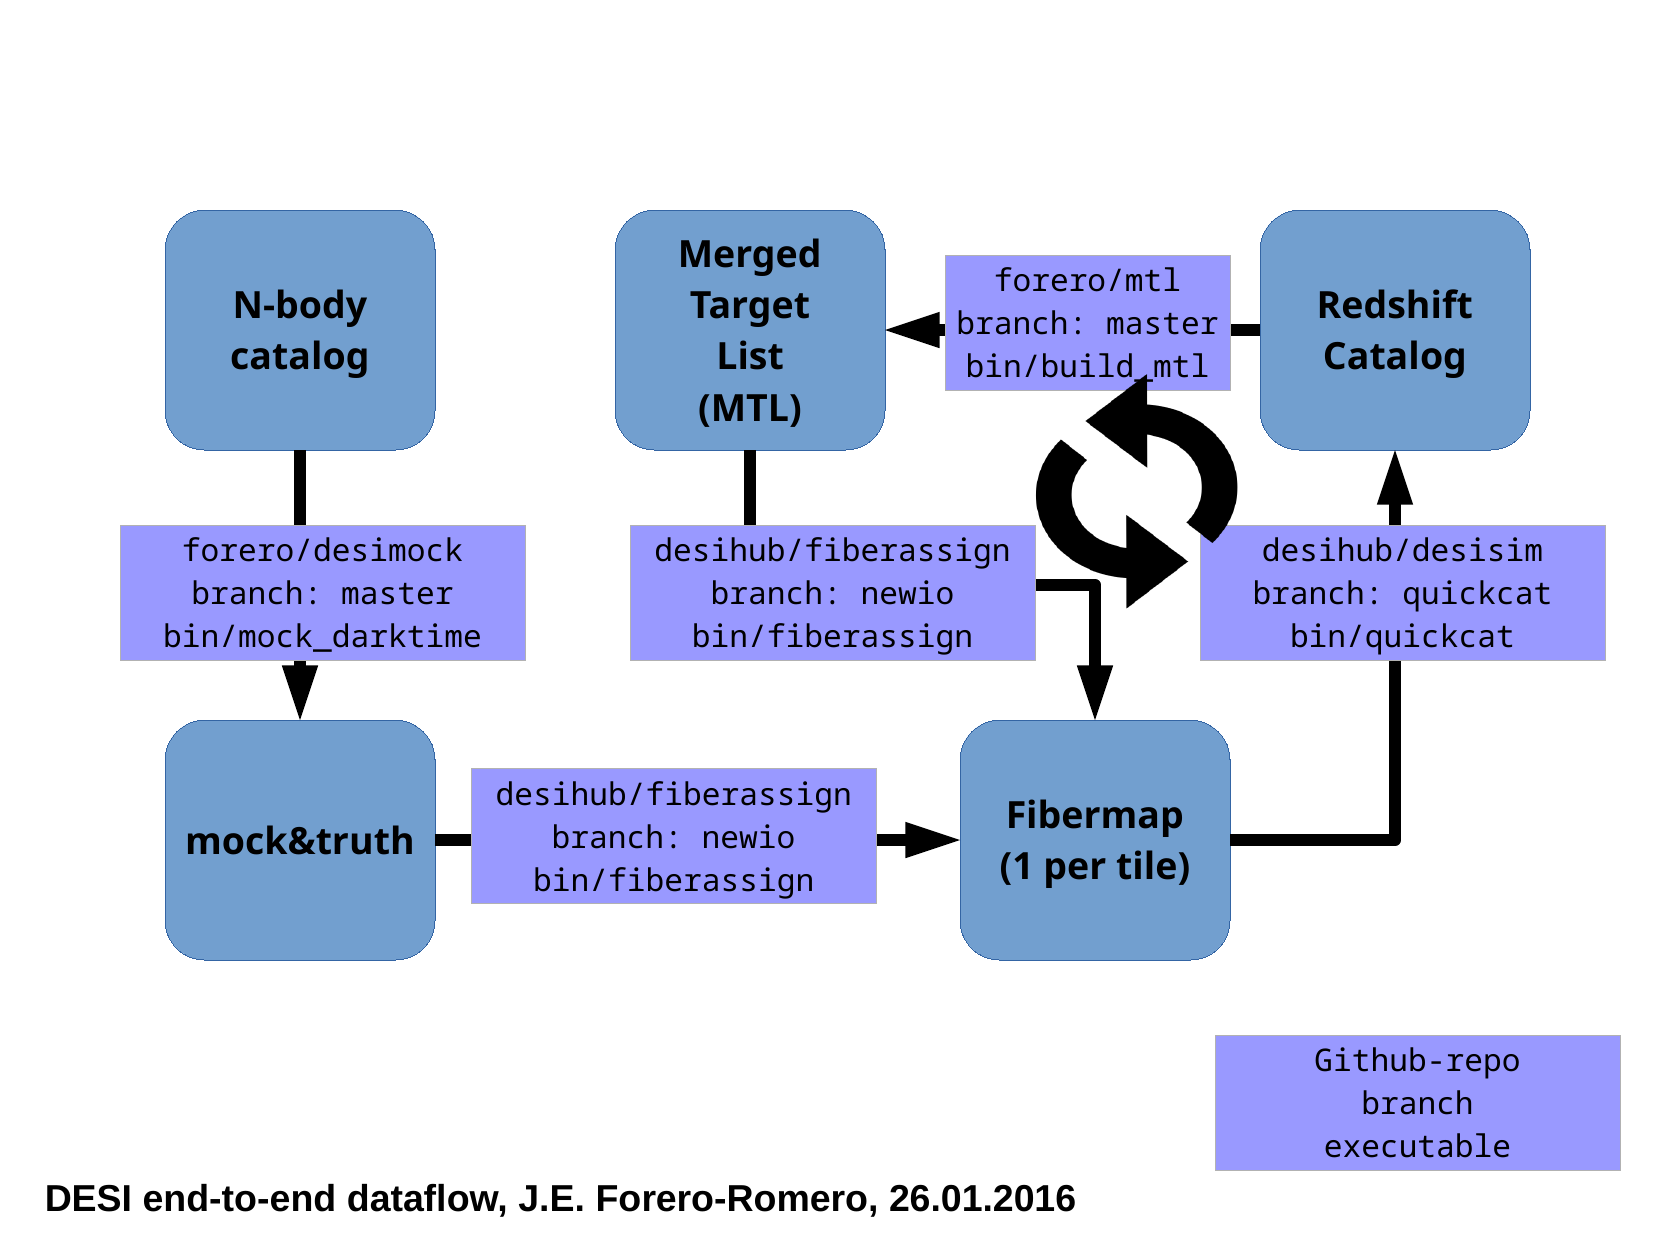

N-body
catalog
Merged
Target
List
(MTL)
Redshift
Catalog
forero/mtl
branch: master
bin/build_mtl
forero/desimock
branch: master
bin/mock_darktime
desihub/fiberassign
branch: newio
bin/fiberassign
desihub/desisim
branch: quickcat
bin/quickcat
mock&truth
Fibermap
(1 per tile)
desihub/fiberassign
branch: newio
bin/fiberassign
Github-repo
branch
executable
DESI end-to-end dataflow, J.E. Forero-Romero, 26.01.2016